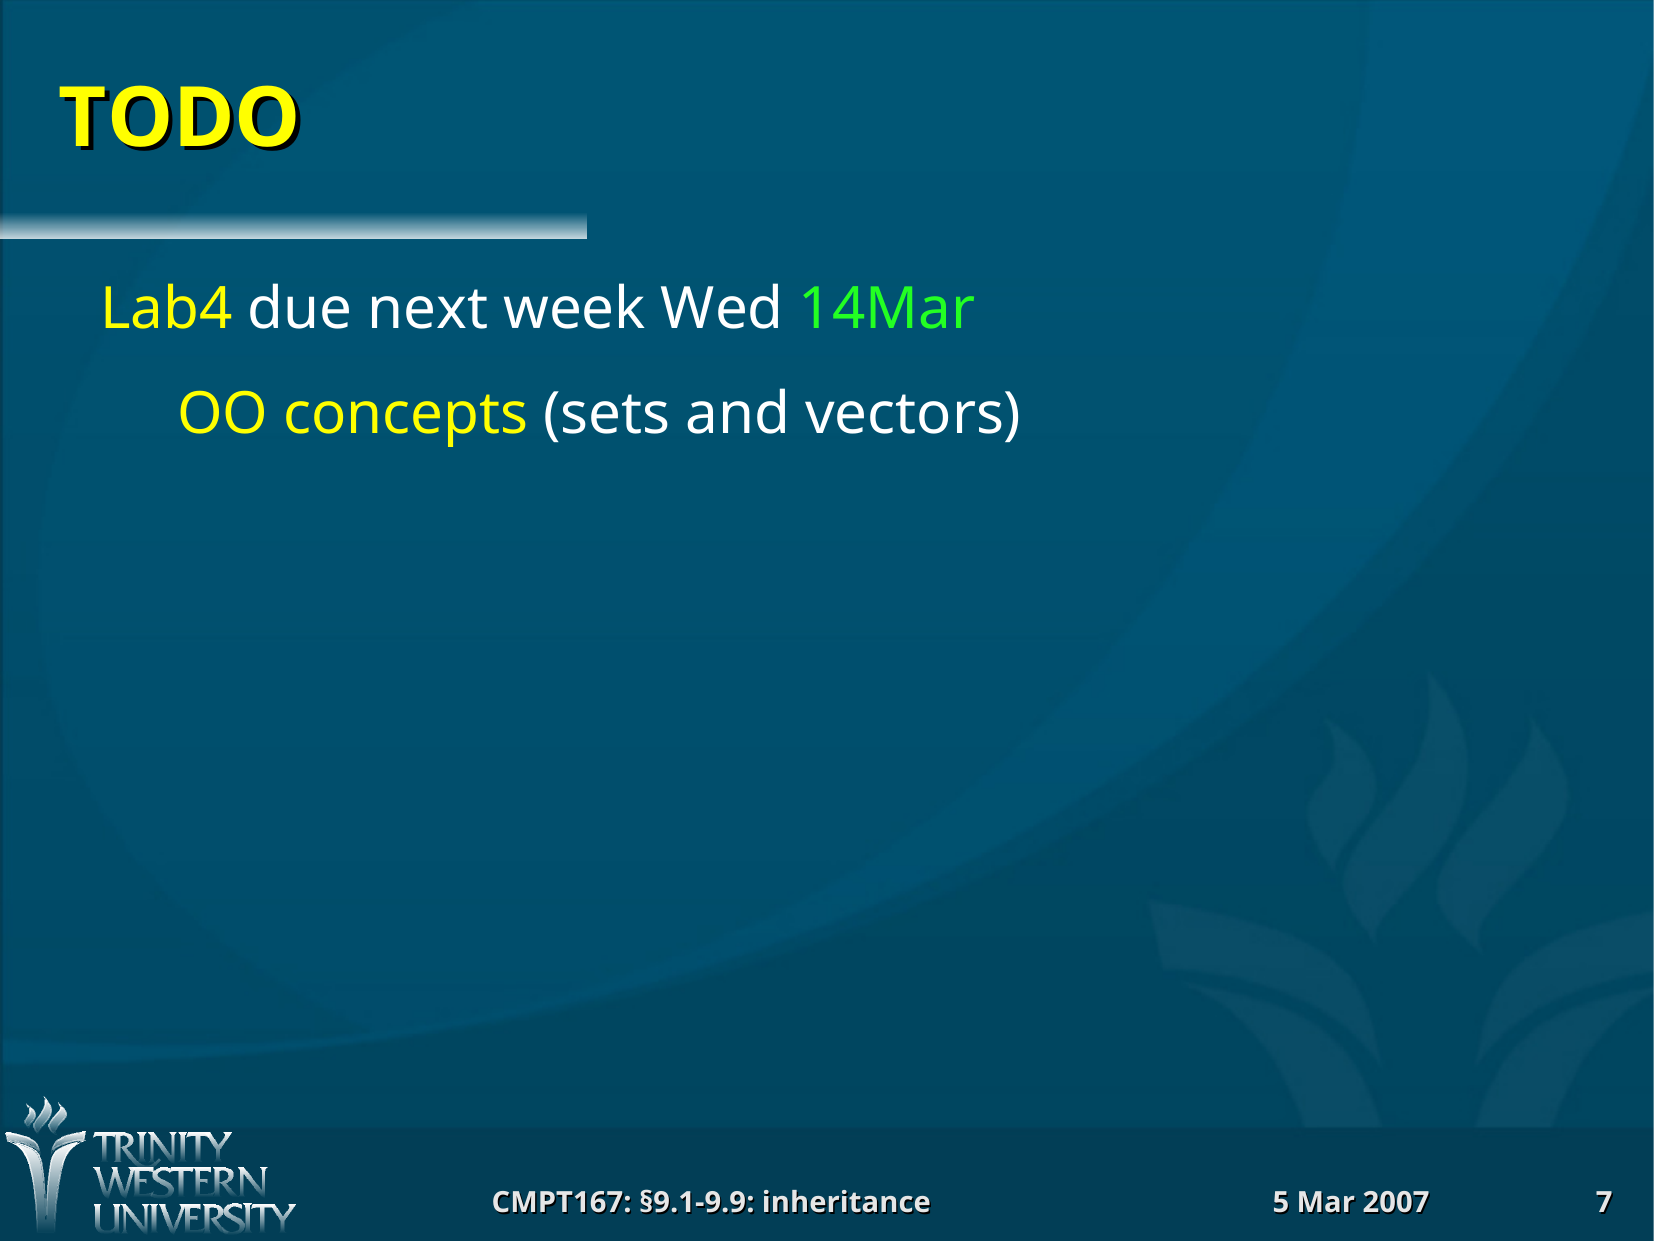

# TODO
Lab4 due next week Wed 14Mar
OO concepts (sets and vectors)
CMPT167: §9.1-9.9: inheritance
5 Mar 2007
7